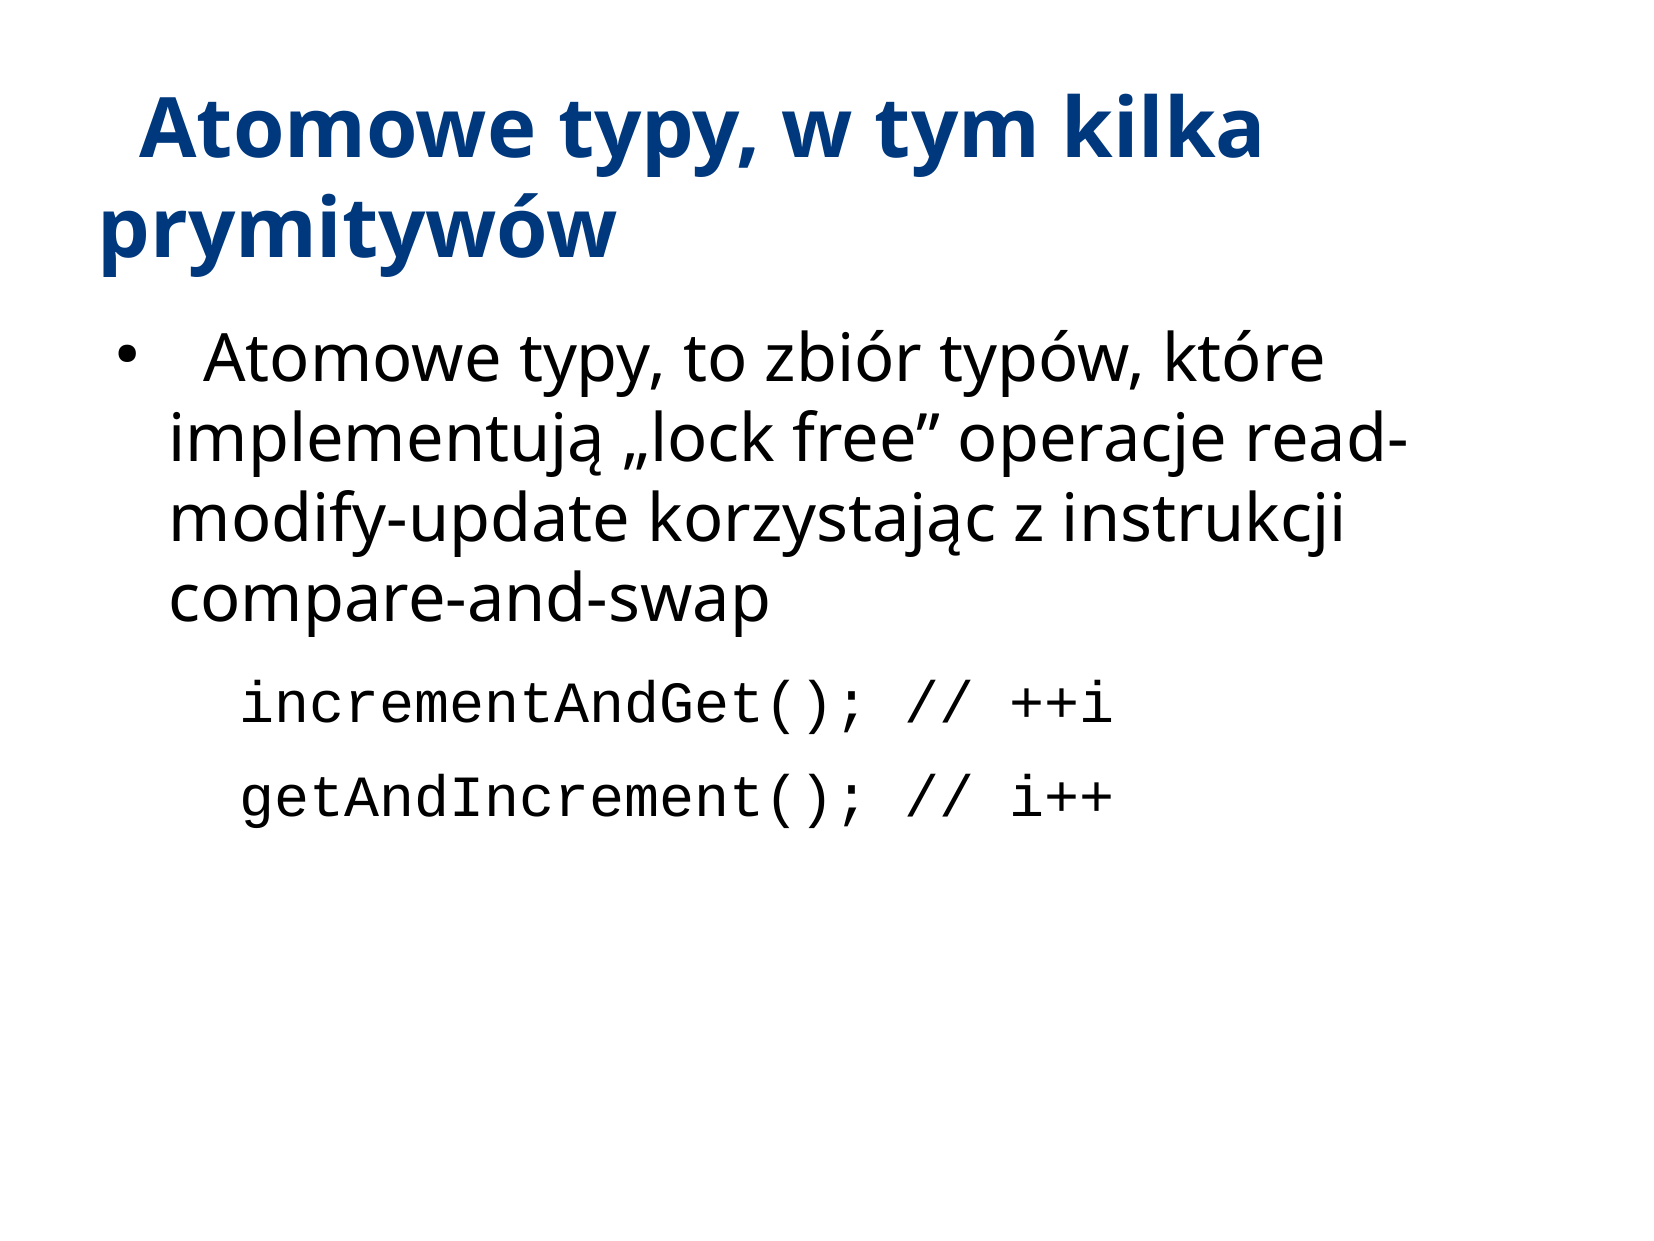

Atomowe typy, w tym kilka prymitywów
# Atomowe typy, to zbiór typów, które implementują „lock free” operacje read-modify-update korzystając z instrukcji compare-and-swap
incrementAndGet(); // ++i
getAndIncrement(); // i++